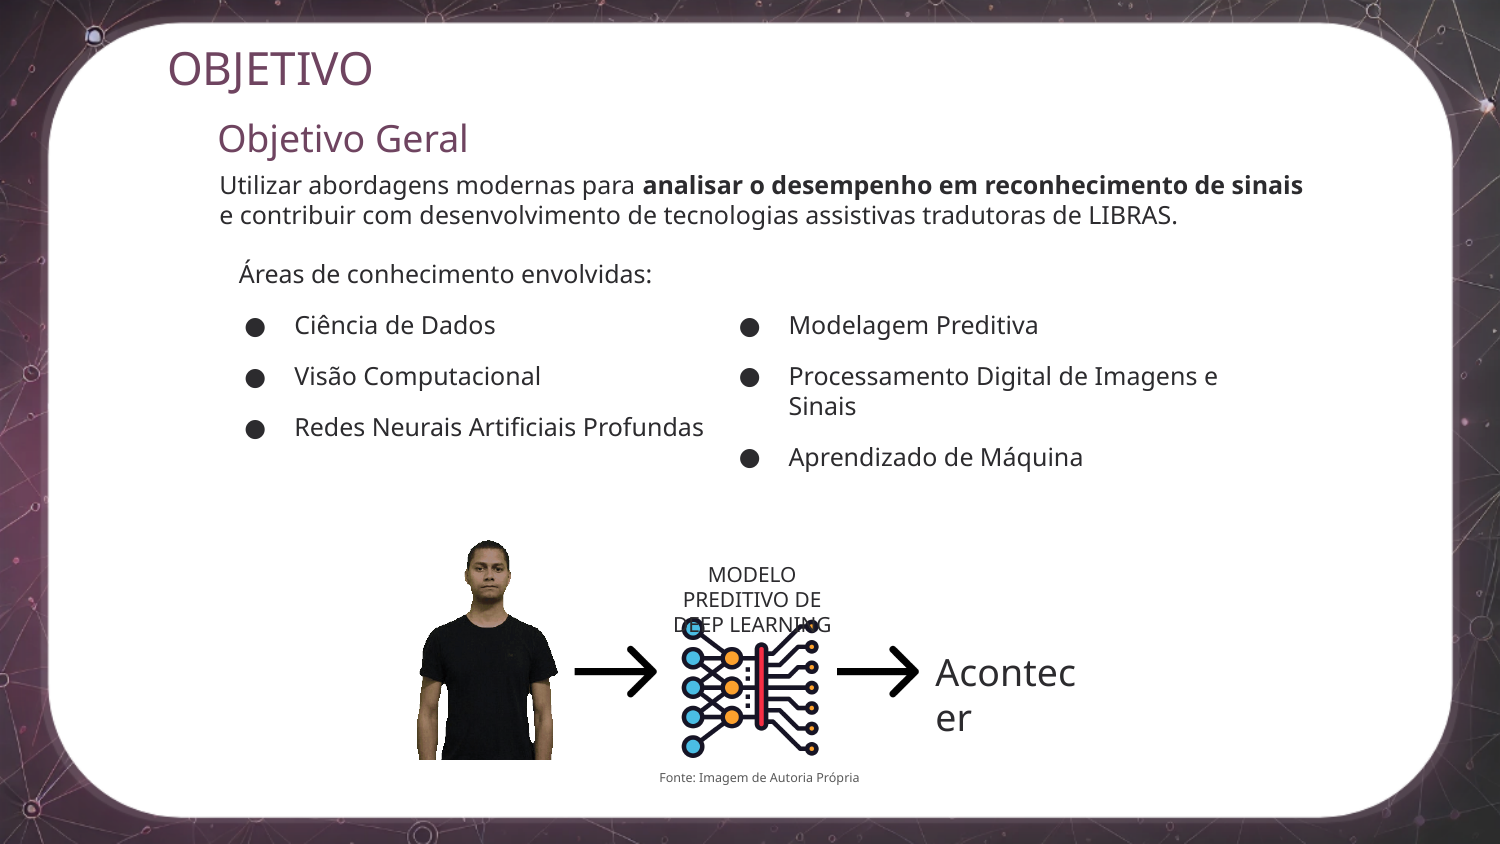

OBJETIVO
Objetivo Geral
Utilizar abordagens modernas para analisar o desempenho em reconhecimento de sinais e contribuir com desenvolvimento de tecnologias assistivas tradutoras de LIBRAS.
 Áreas de conhecimento envolvidas:
Ciência de Dados
Visão Computacional
Redes Neurais Artificiais Profundas
Modelagem Preditiva
Processamento Digital de Imagens e Sinais
Aprendizado de Máquina
MODELO PREDITIVO DE DEEP LEARNING
Acontecer
Fonte: Imagem de Autoria Própria